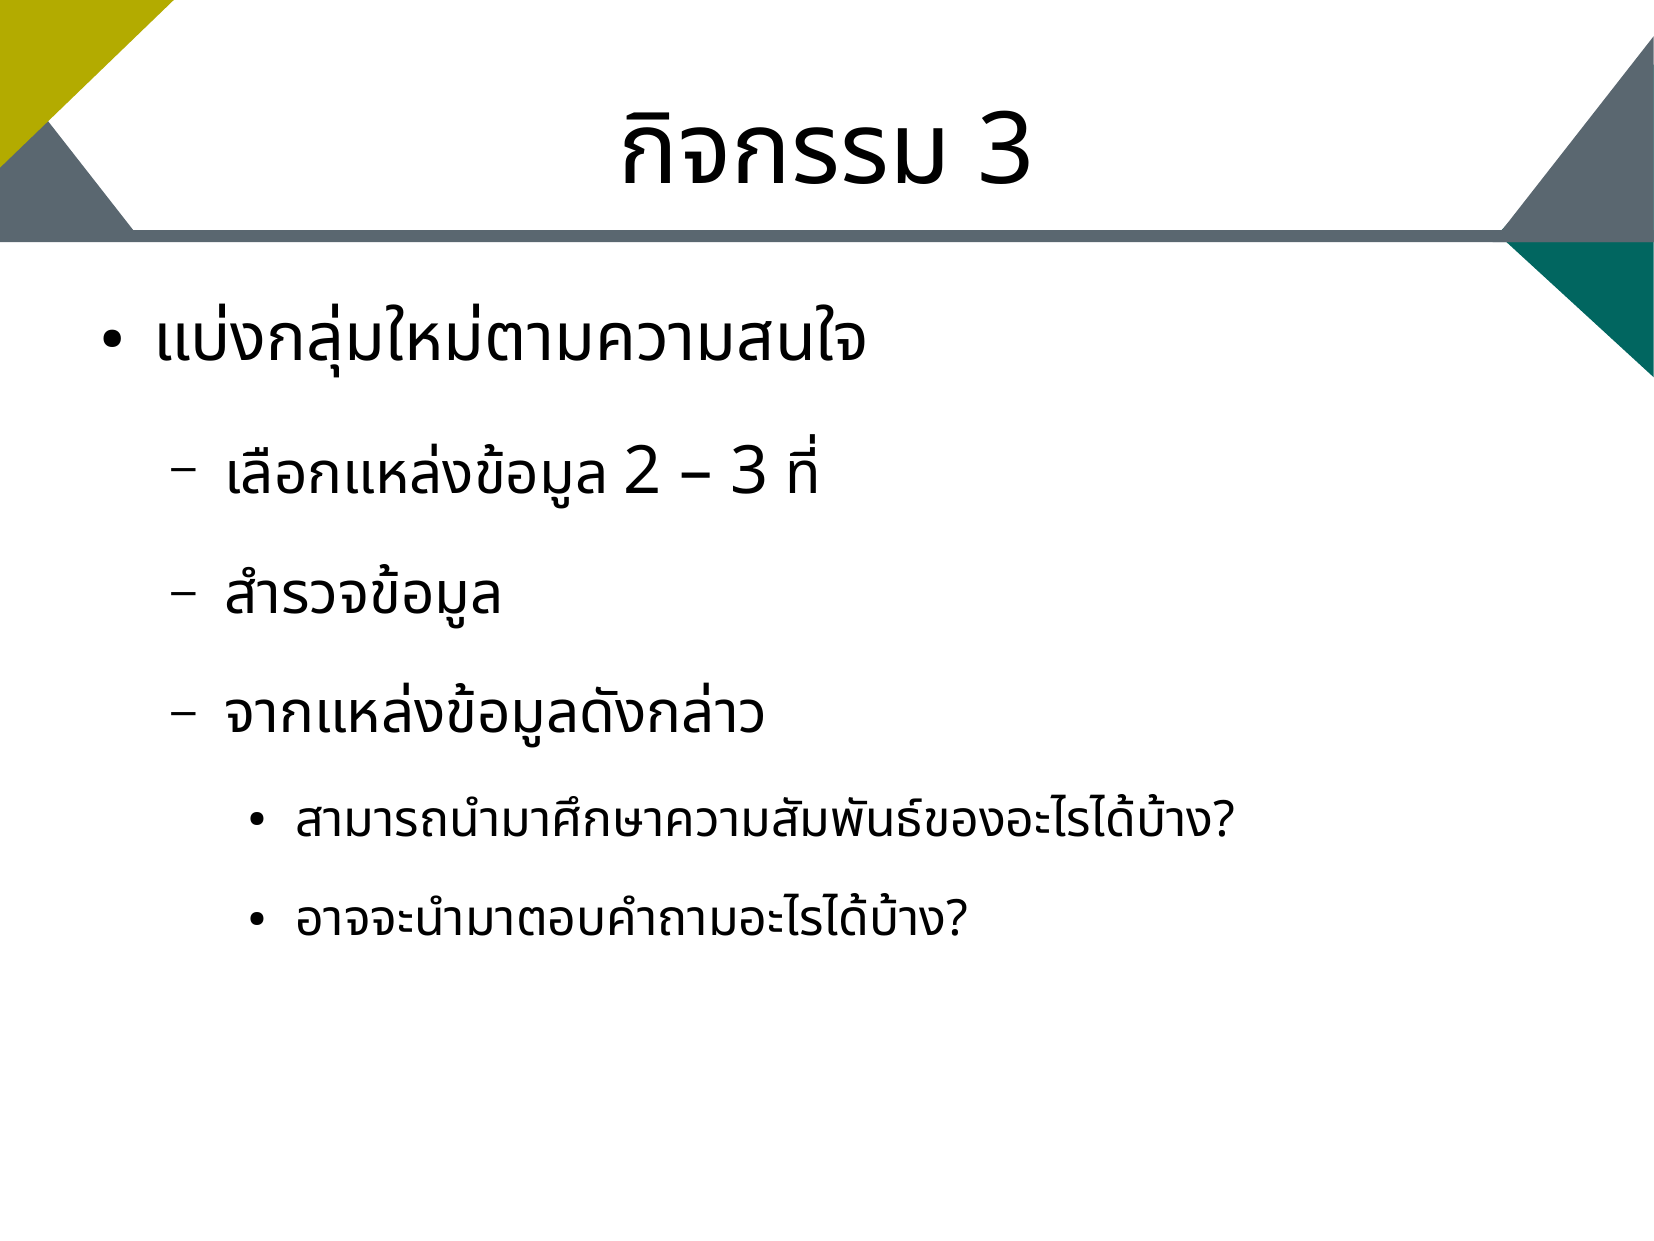

# กิจกรรม 3
แบ่งกลุ่มใหม่ตามความสนใจ
เลือกแหล่งข้อมูล 2 – 3 ที่
สำรวจข้อมูล
จากแหล่งข้อมูลดังกล่าว
สามารถนำมาศึกษาความสัมพันธ์ของอะไรได้บ้าง?
อาจจะนำมาตอบคำถามอะไรได้บ้าง?